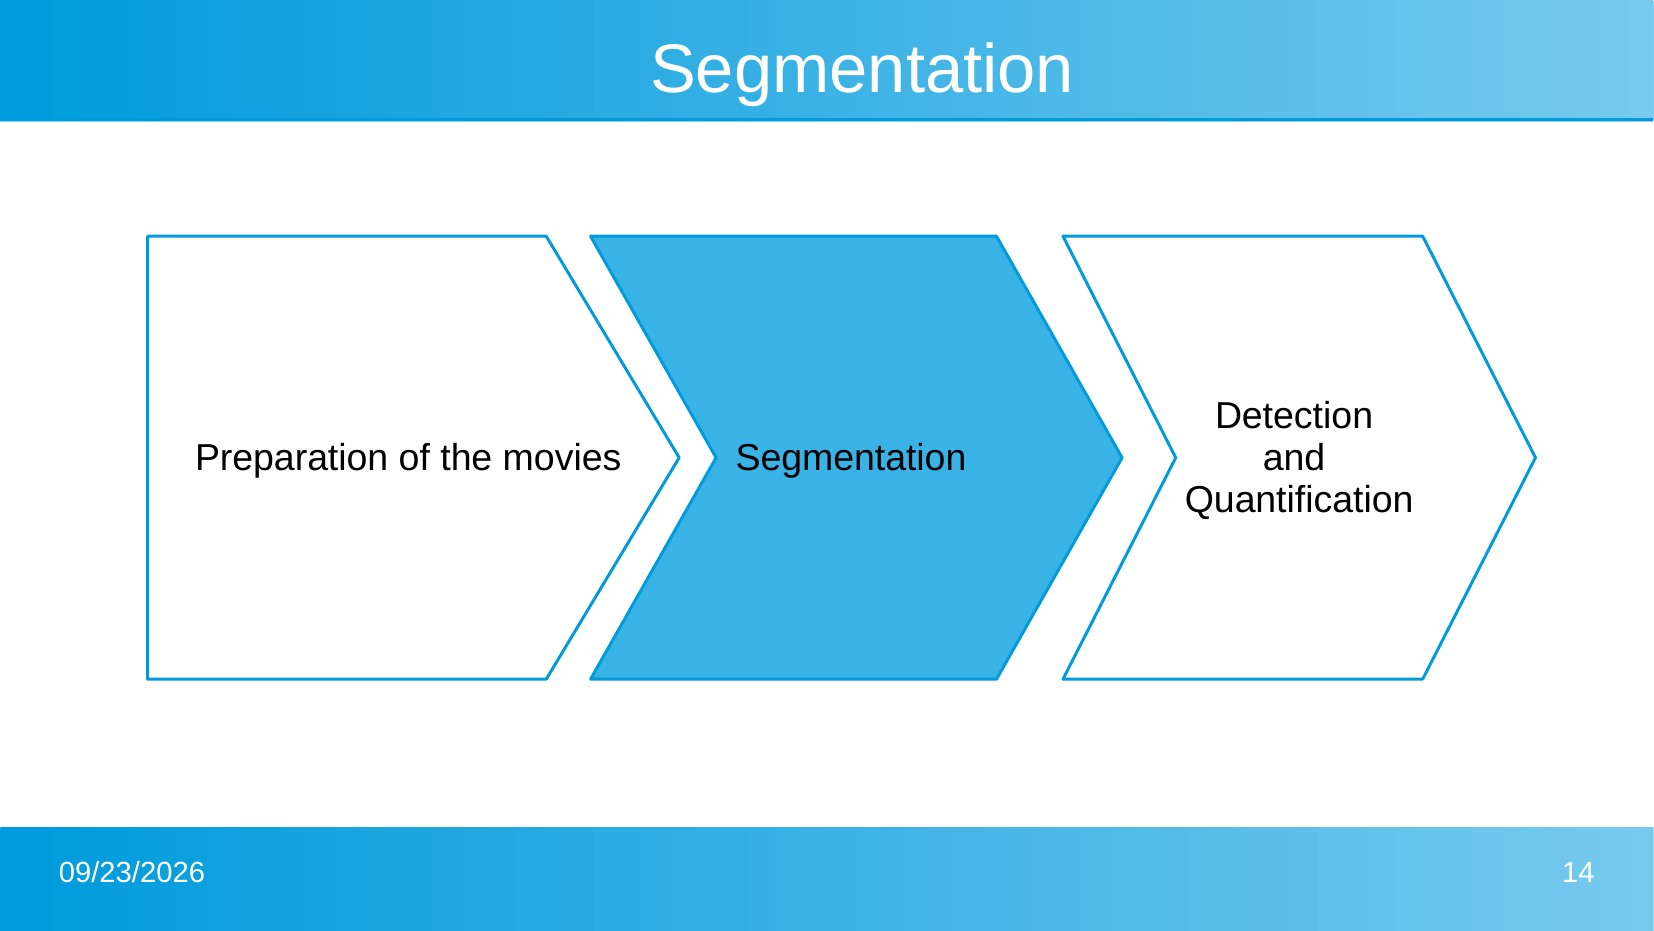

# Segmentation
Preparation of the movies
Segmentation
Detection
and
Quantification
14